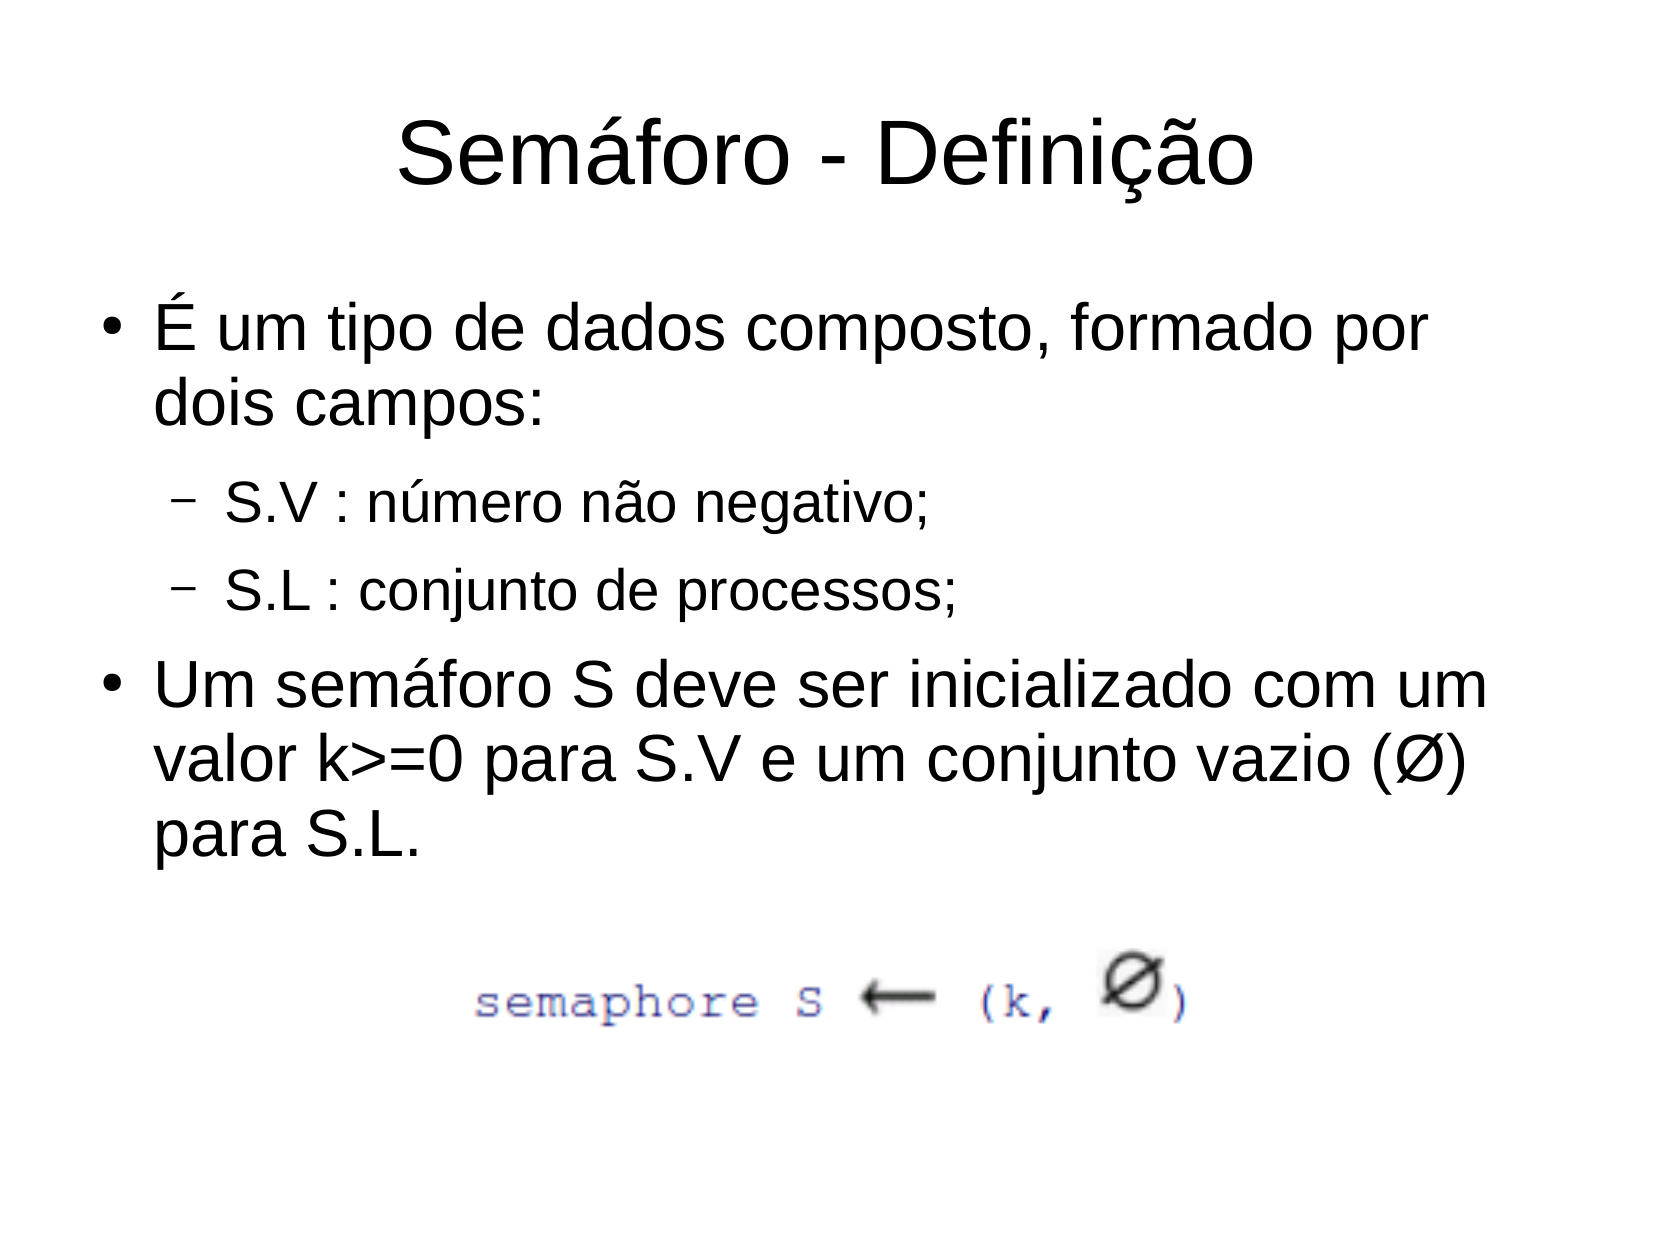

# Semáforo - Definição
É um tipo de dados composto, formado por dois campos:
S.V : número não negativo;
S.L : conjunto de processos;
Um semáforo S deve ser inicializado com um valor k>=0 para S.V e um conjunto vazio (Ø) para S.L.